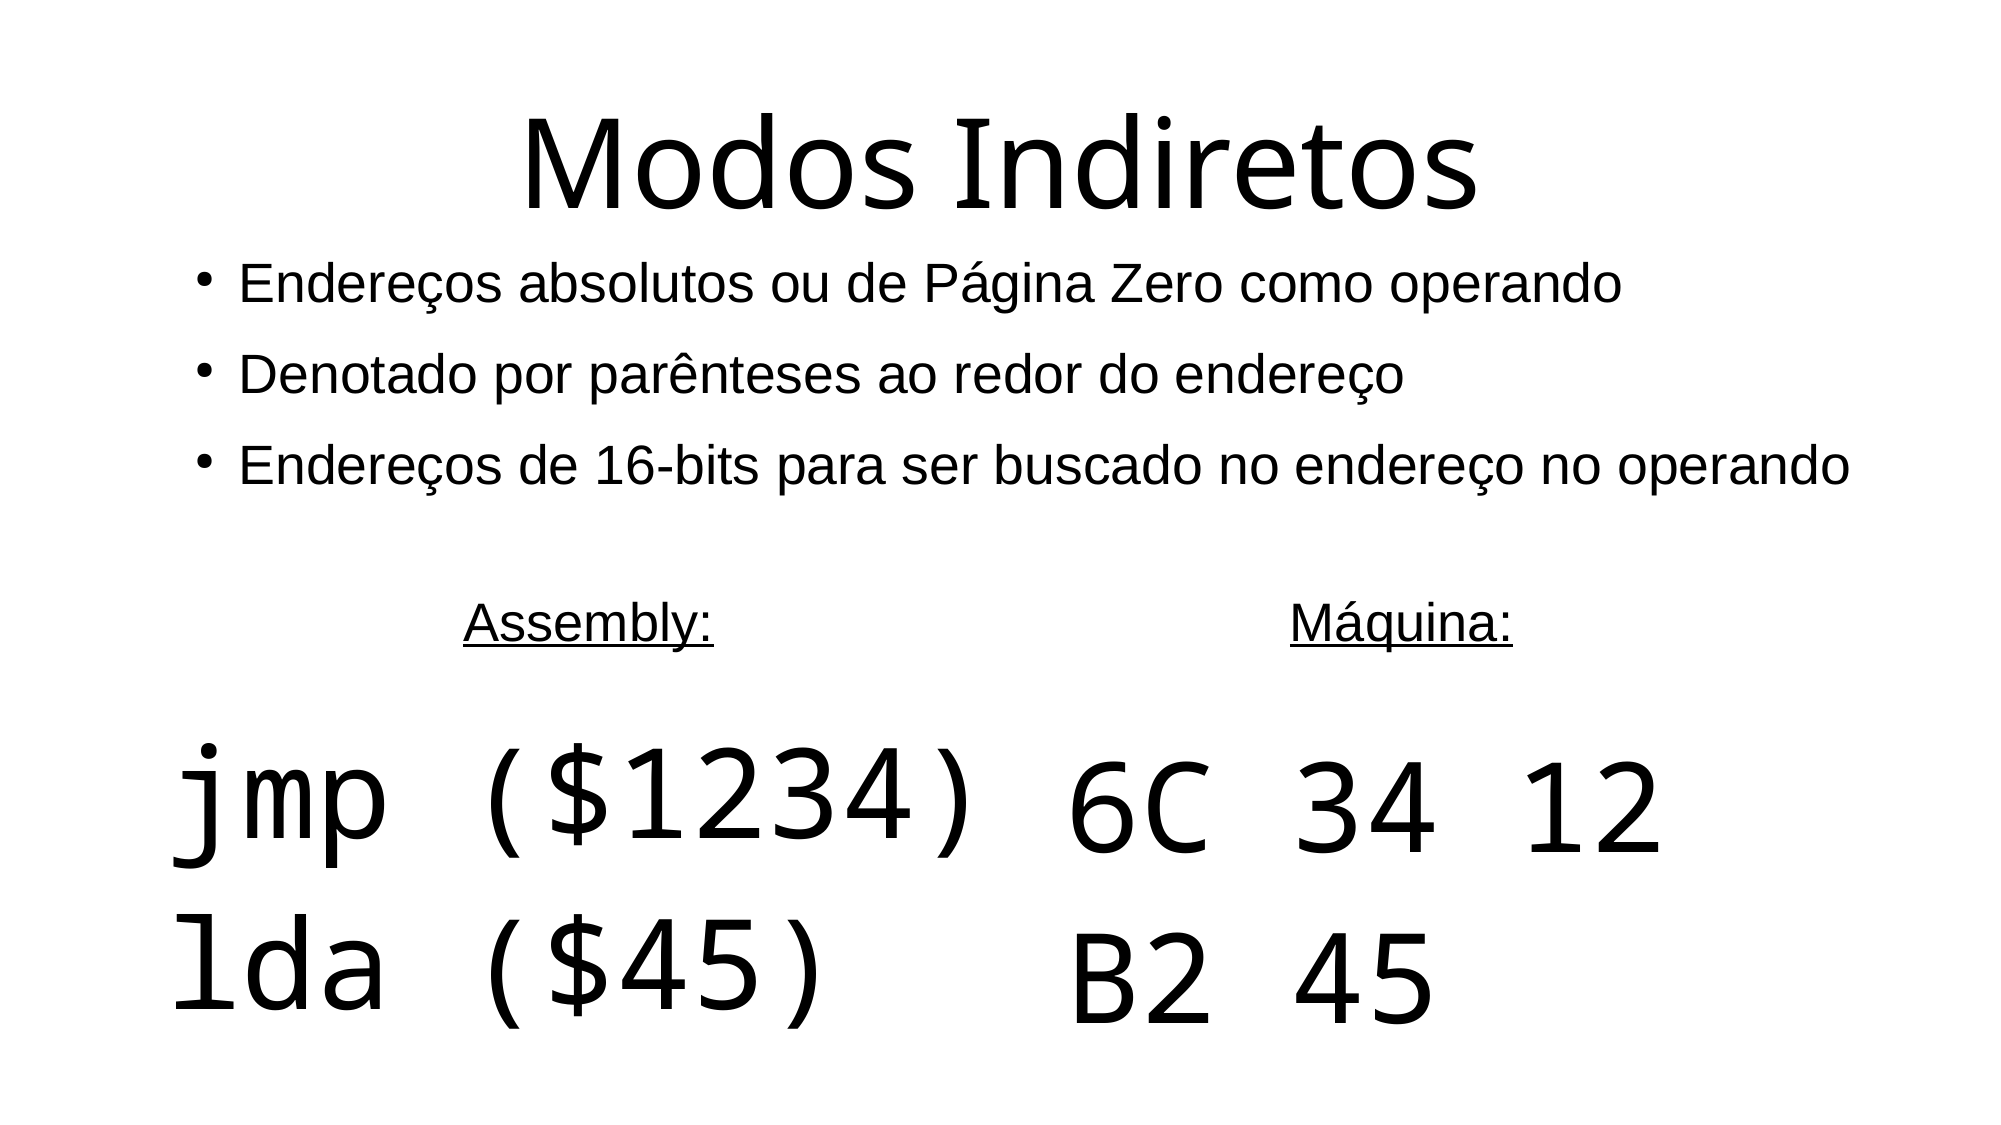

Modos Indiretos
# Endereços absolutos ou de Página Zero como operando
Denotado por parênteses ao redor do endereço
Endereços de 16-bits para ser buscado no endereço no operando
Assembly:
Máquina:
jmp ($1234)
lda ($45)
6C 34 12
B2 45